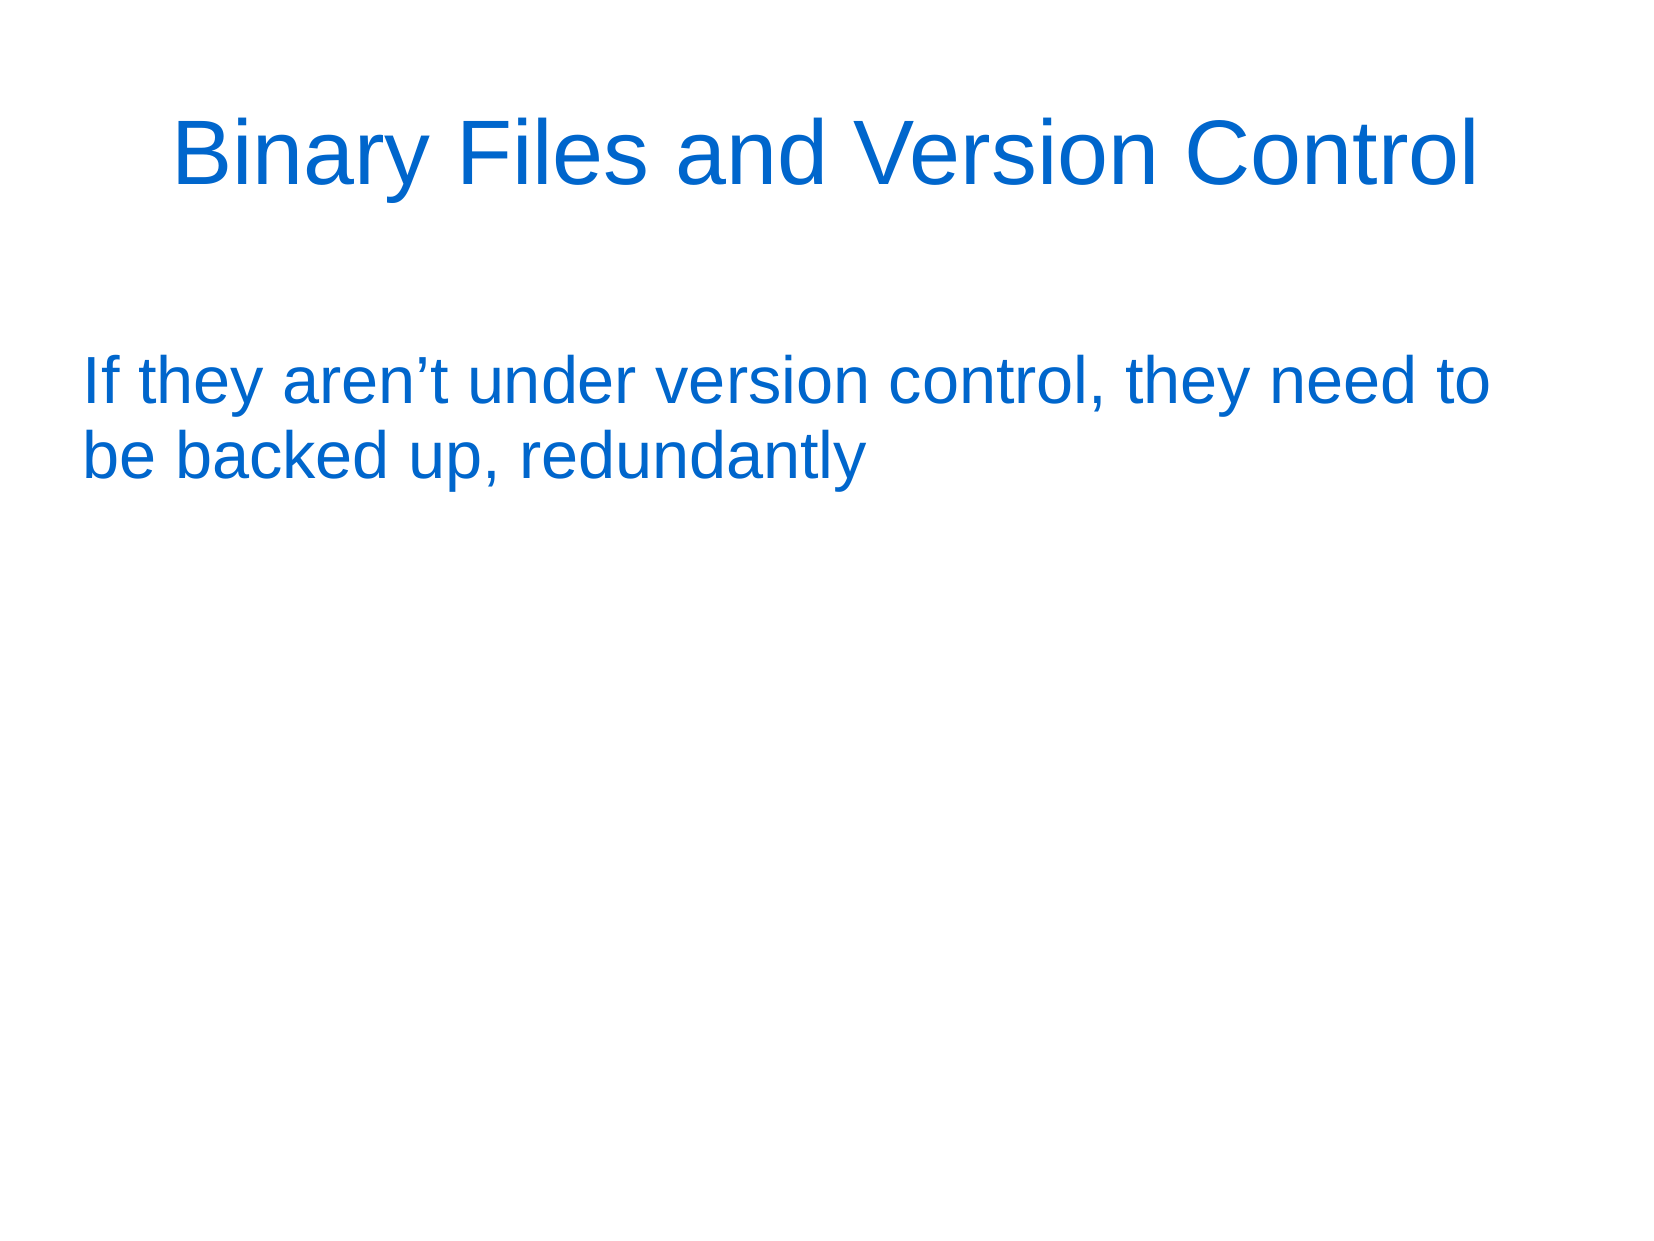

# Binary Files and Version Control
If they aren’t under version control, they need to be backed up, redundantly